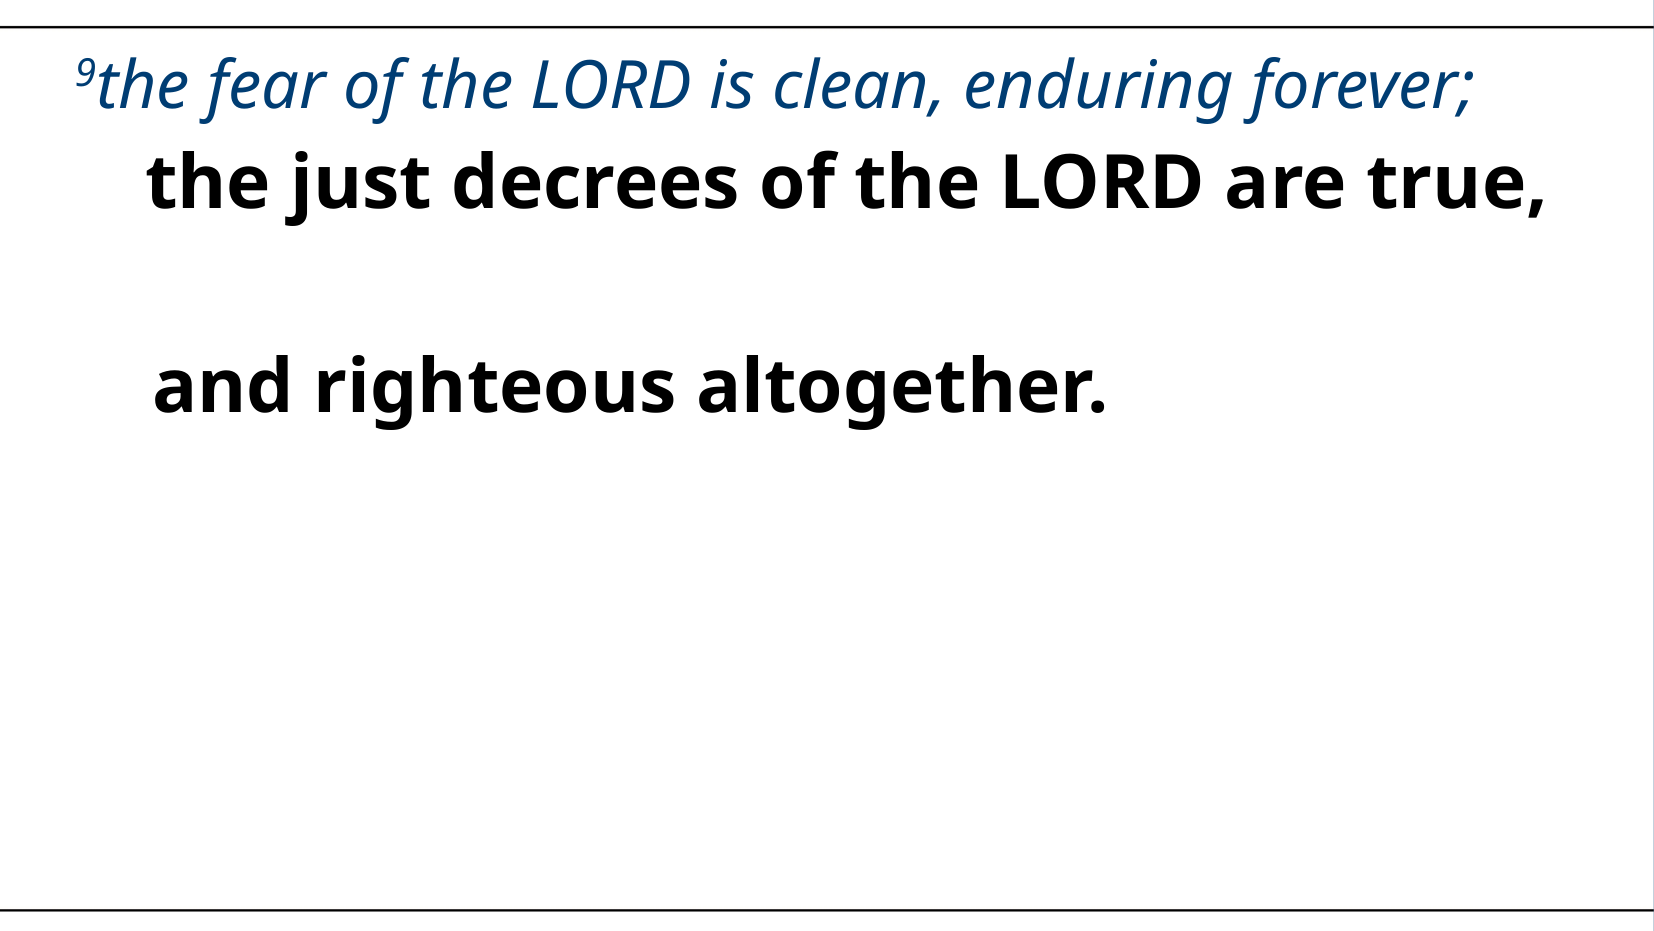

9the fear of the LORD is clean, enduring forever;
 the just decrees of the LORD are true,
 and righteous altogether.